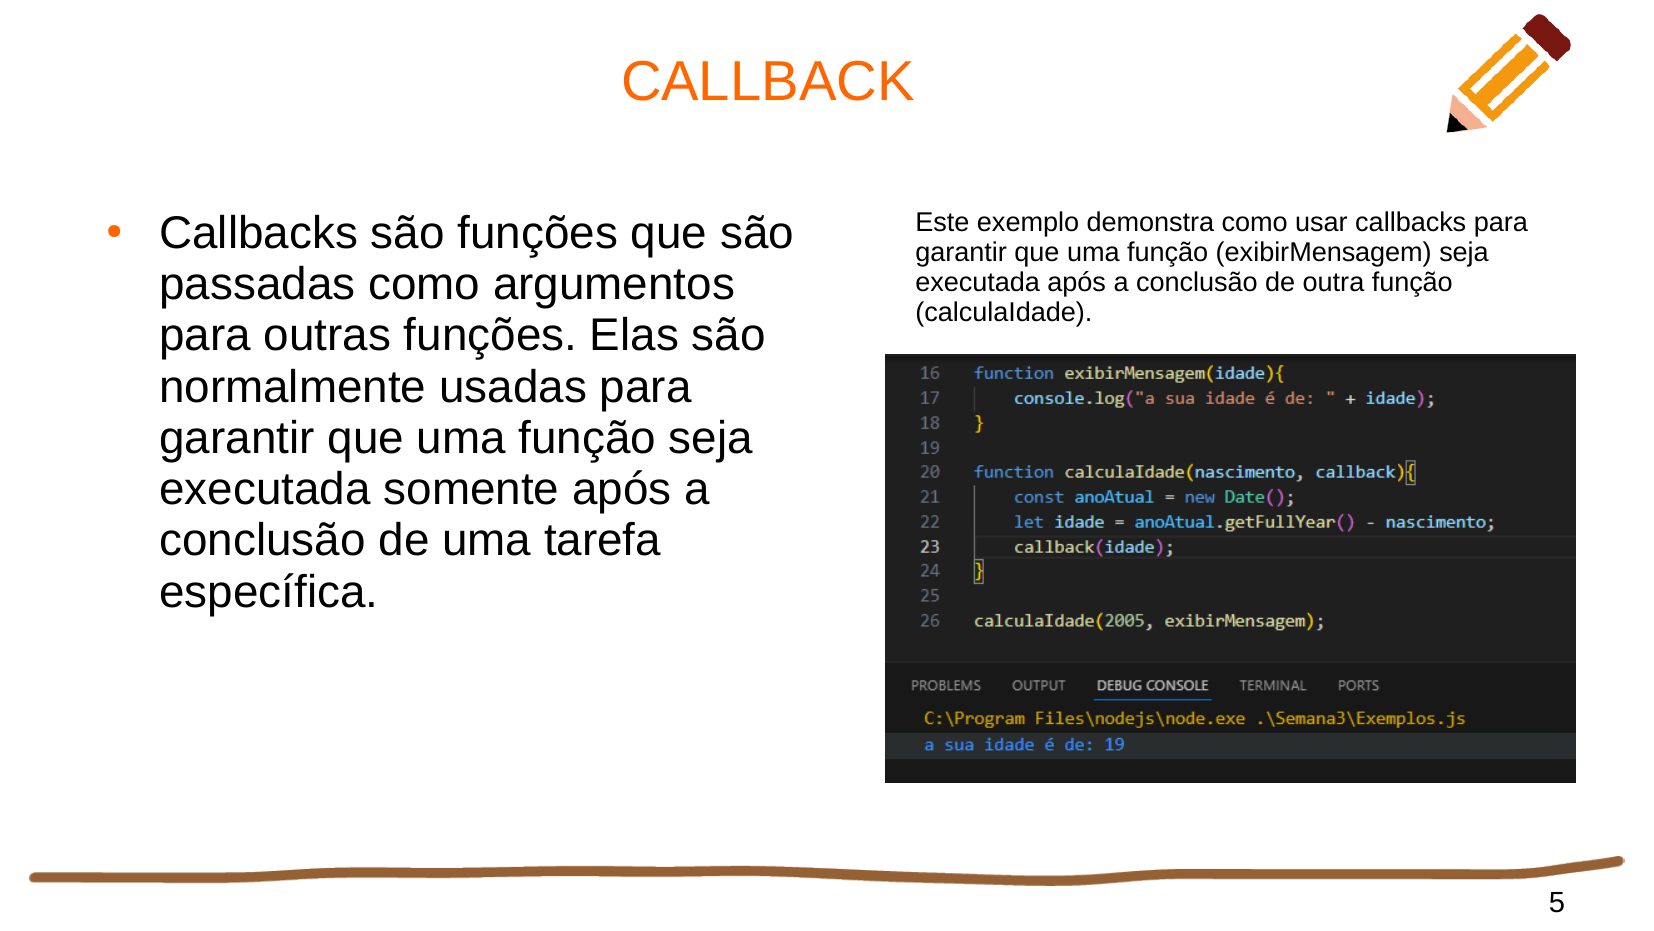

# CALLBACK
Callbacks são funções que são passadas como argumentos para outras funções. Elas são normalmente usadas para garantir que uma função seja executada somente após a conclusão de uma tarefa específica.
Este exemplo demonstra como usar callbacks para garantir que uma função (exibirMensagem) seja executada após a conclusão de outra função (calculaIdade).
5